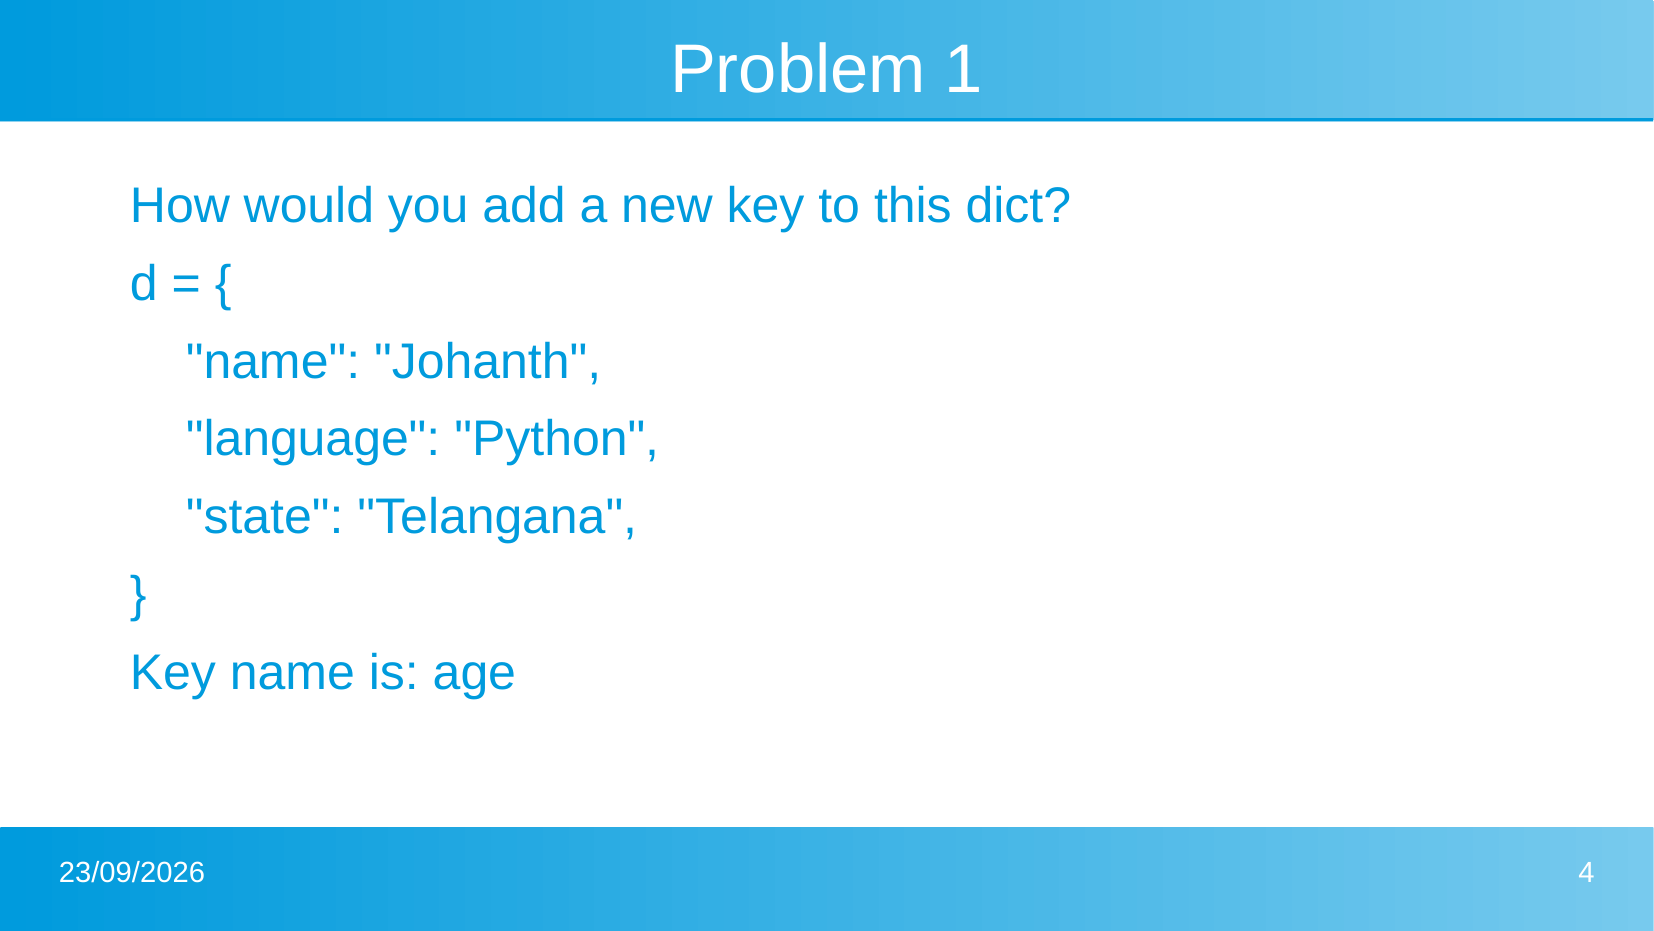

# Problem 1
How would you add a new key to this dict?
d = {
 "name": "Johanth",
 "language": "Python",
 "state": "Telangana",
}
Key name is: age
4